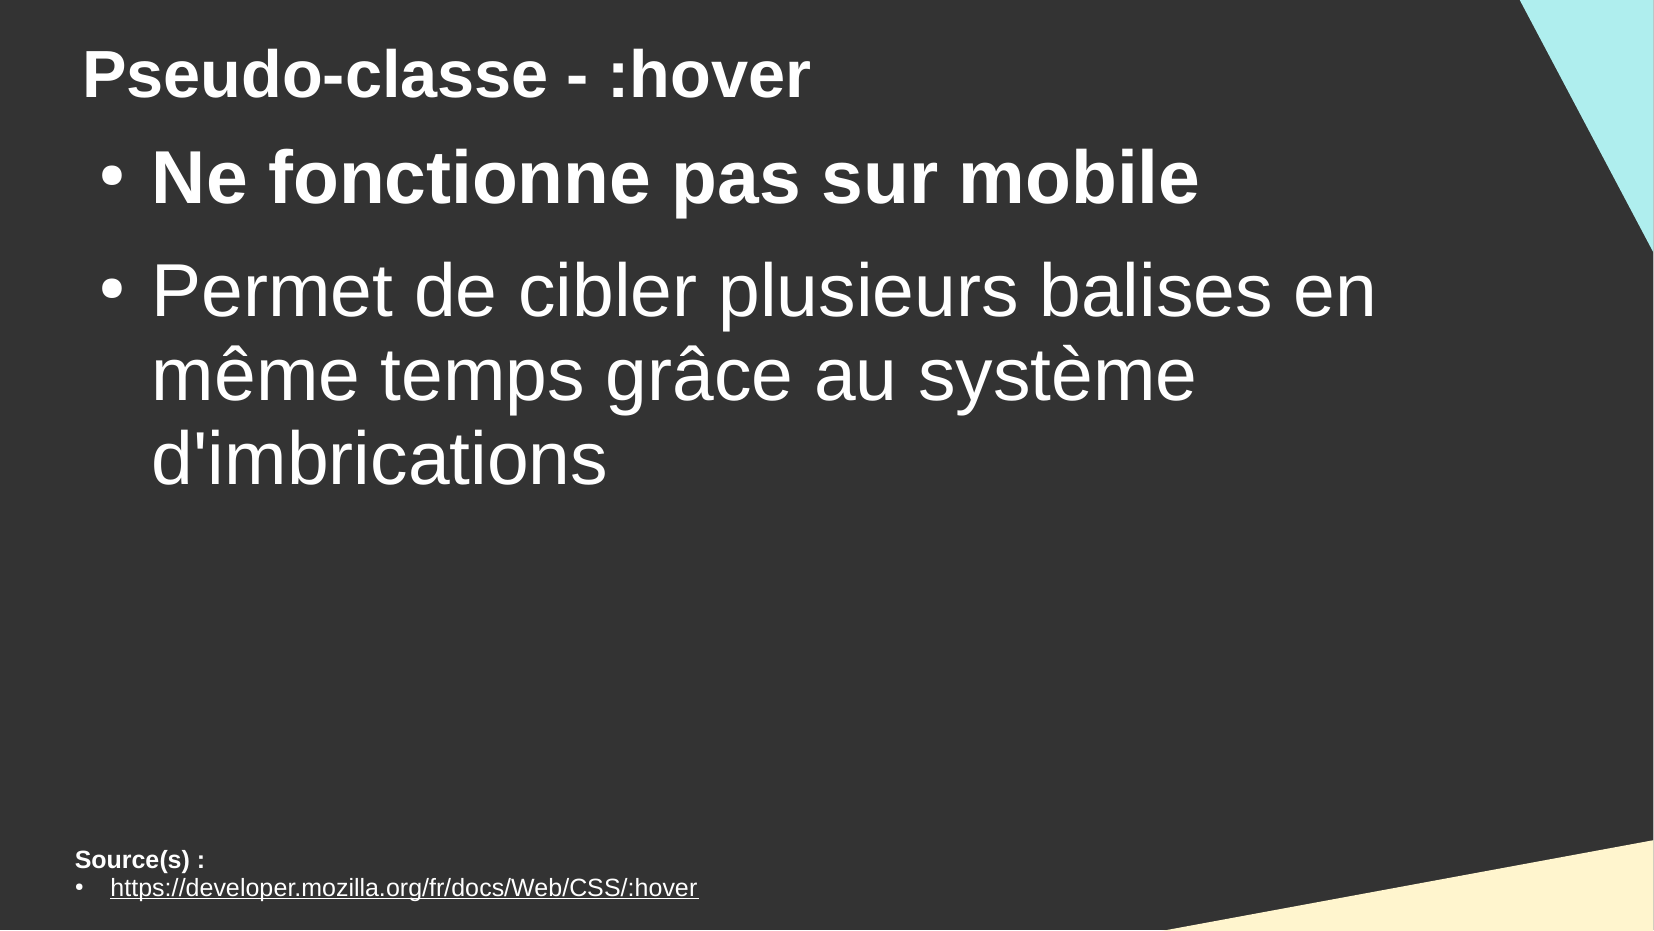

# Pseudo-classe - :hover
Ne fonctionne pas sur mobile
Permet de cibler plusieurs balises en même temps grâce au système d'imbrications
Source(s) :
https://developer.mozilla.org/fr/docs/Web/CSS/:hover